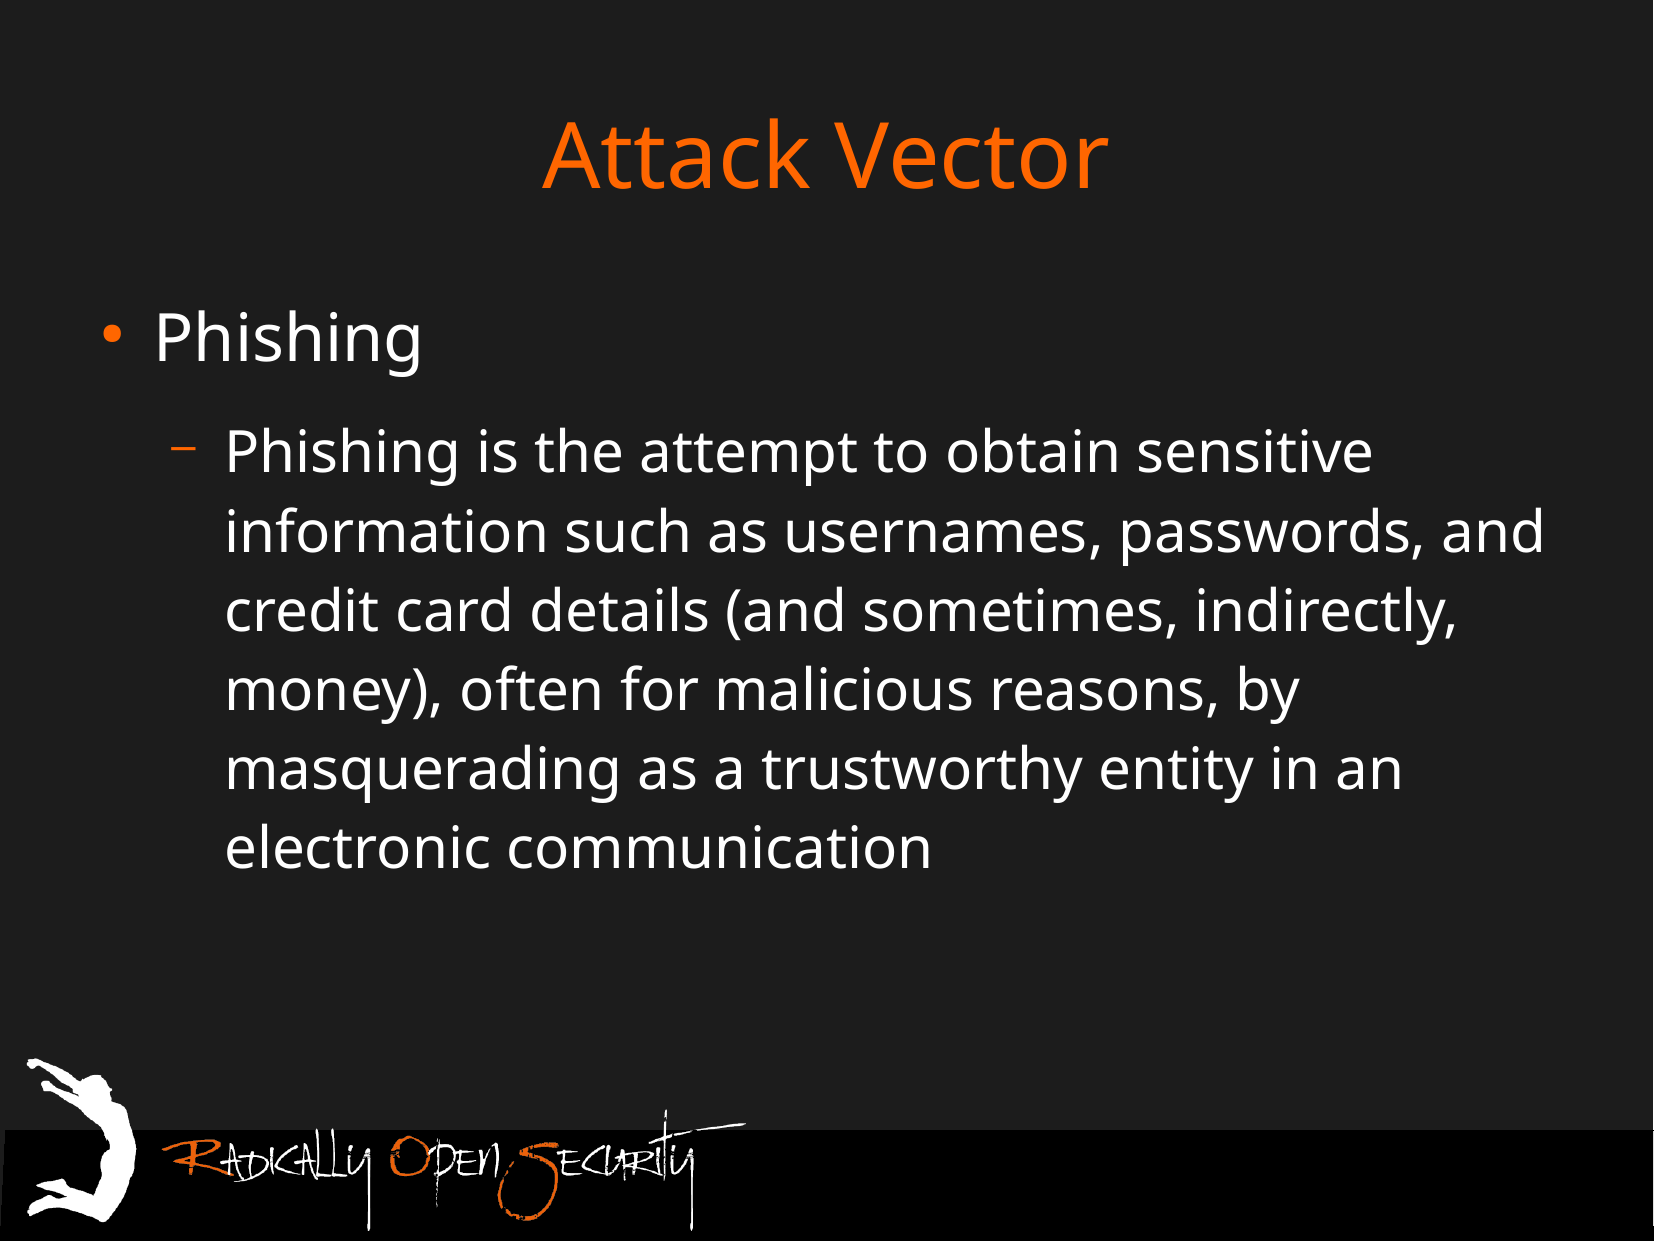

# Attack Vector
Phishing
Phishing is the attempt to obtain sensitive information such as usernames, passwords, and credit card details (and sometimes, indirectly, money), often for malicious reasons, by masquerading as a trustworthy entity in an electronic communication